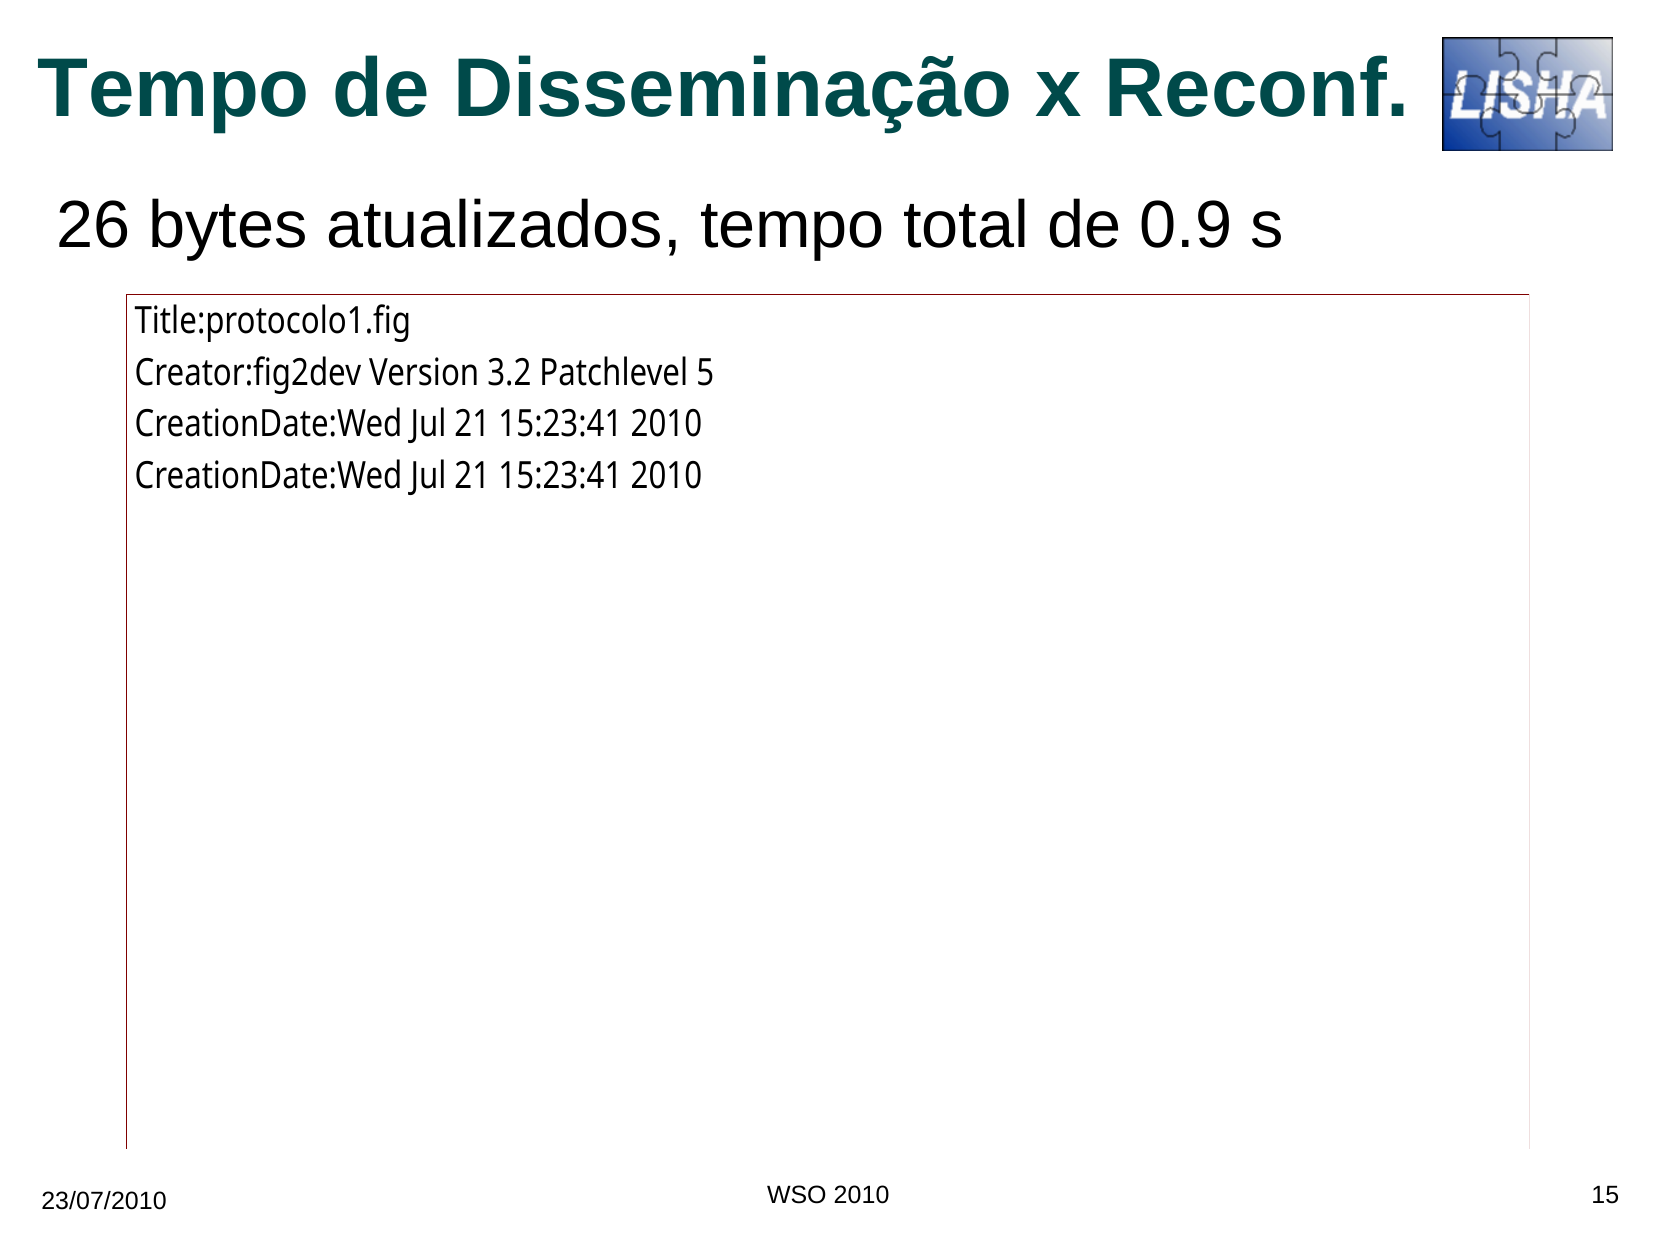

# Tempo de Disseminação x Reconf.
 26 bytes atualizados, tempo total de 0.9 s